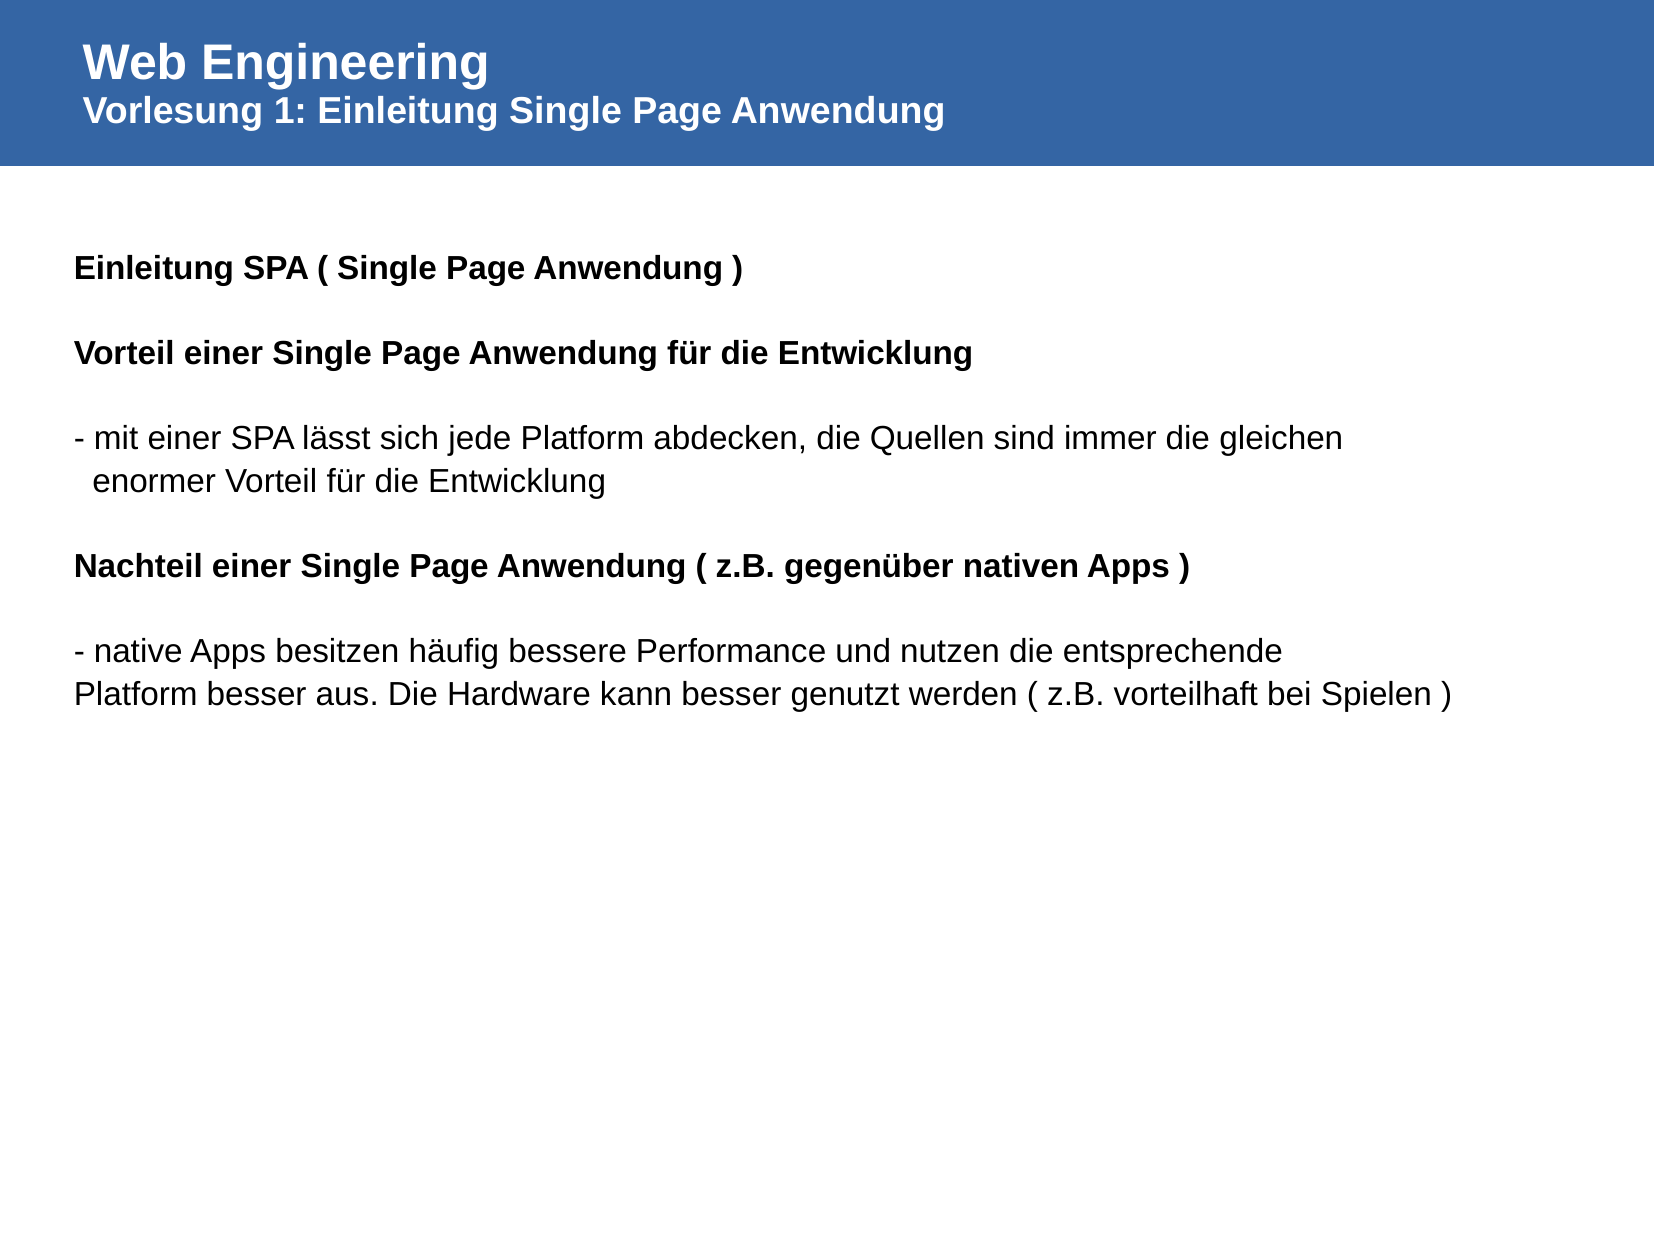

# Web Engineering Vorlesung 1: Einleitung Single Page Anwendung
Einleitung SPA ( Single Page Anwendung )
Vorteil einer Single Page Anwendung für die Entwicklung
- mit einer SPA lässt sich jede Platform abdecken, die Quellen sind immer die gleichen
 enormer Vorteil für die Entwicklung
Nachteil einer Single Page Anwendung ( z.B. gegenüber nativen Apps )
- native Apps besitzen häufig bessere Performance und nutzen die entsprechende
Platform besser aus. Die Hardware kann besser genutzt werden ( z.B. vorteilhaft bei Spielen )